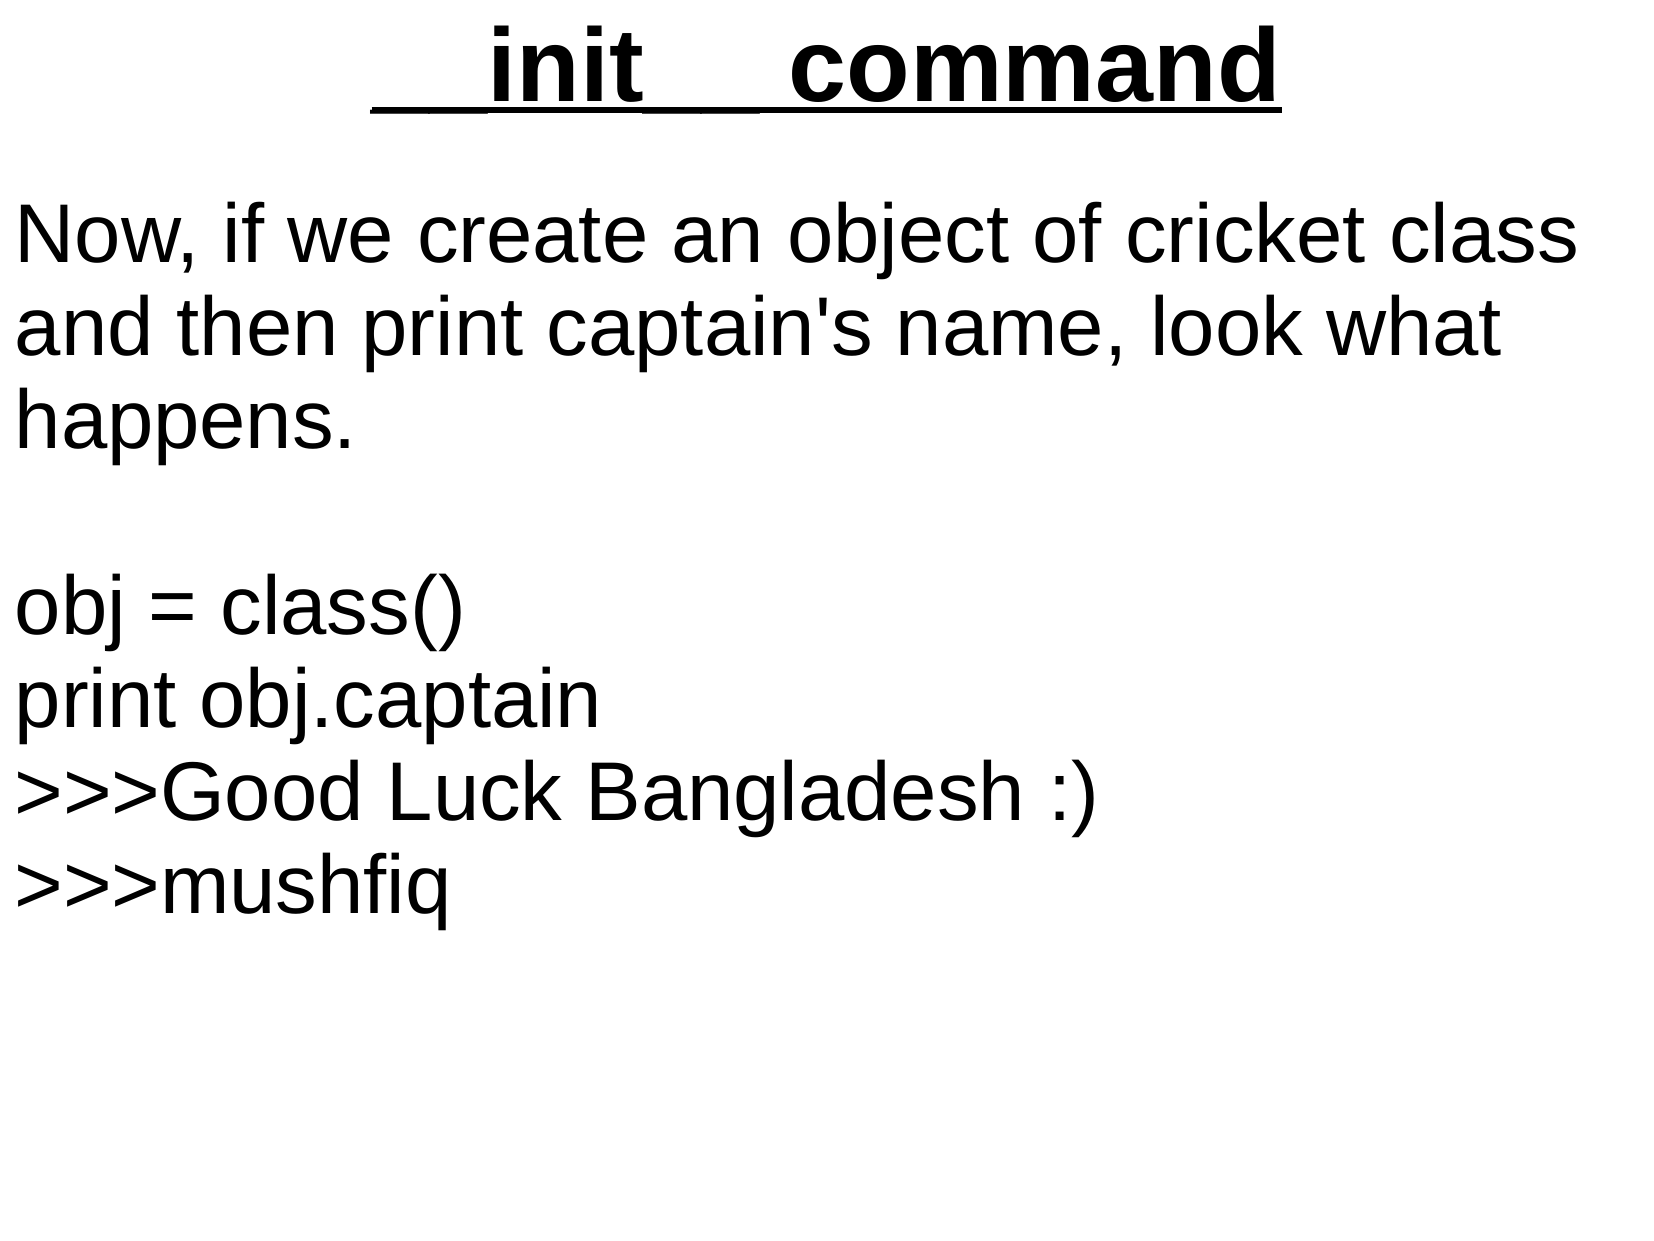

__init__ command
Now, if we create an object of cricket class and then print captain's name, look what happens.
obj = class()
print obj.captain
>>>Good Luck Bangladesh :)
>>>mushfiq